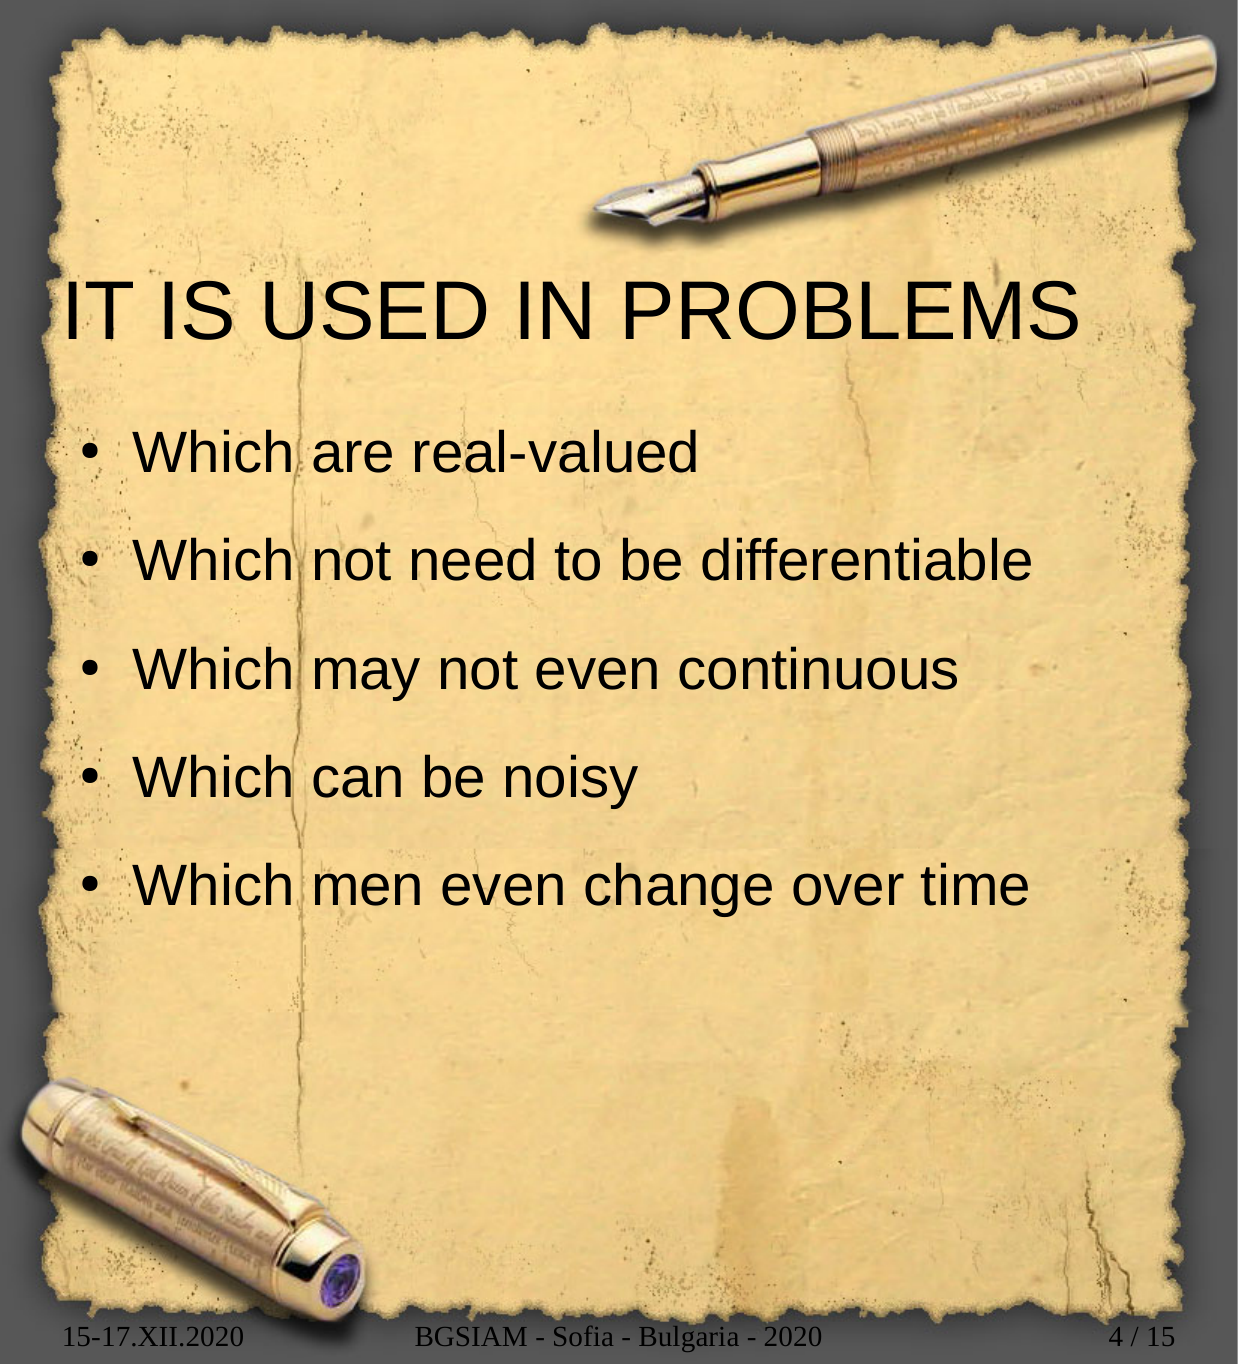

# It is used in problems
Which are real-valued
Which not need to be differentiable
Which may not even continuous
Which can be noisy
Which men even change over time
15-17.XII.2020
BGSIAM - Sofia - Bulgaria - 2020
4